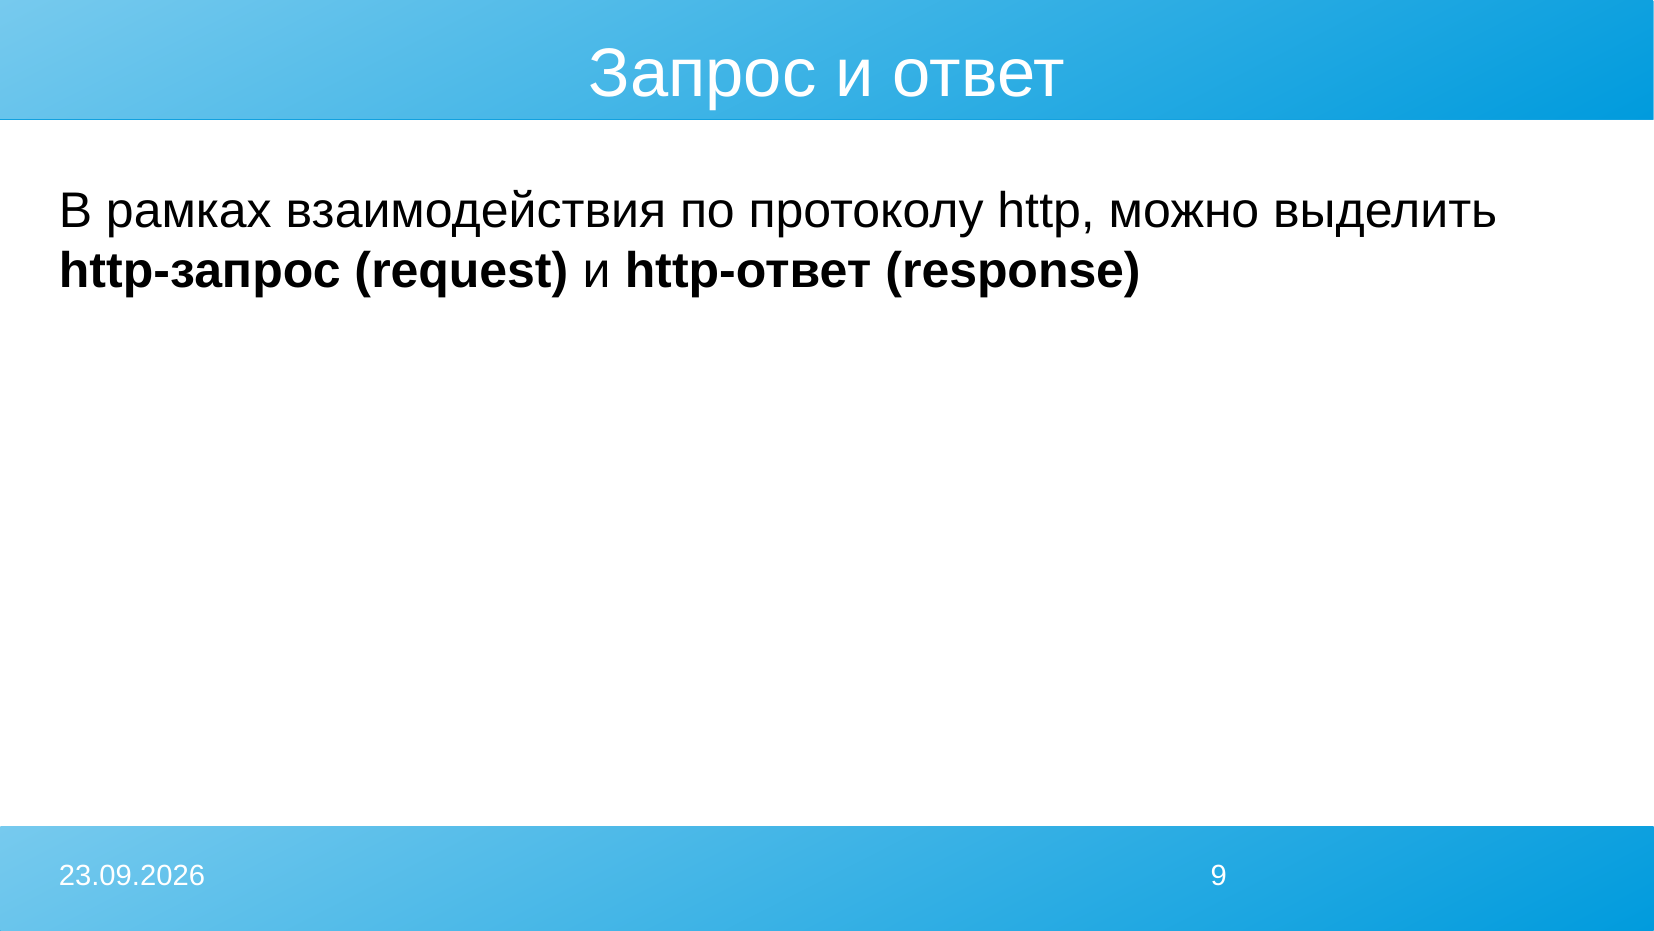

# Запрос и ответ
В рамках взаимодействия по протоколу http, можно выделить http-запрос (request) и http-ответ (response)